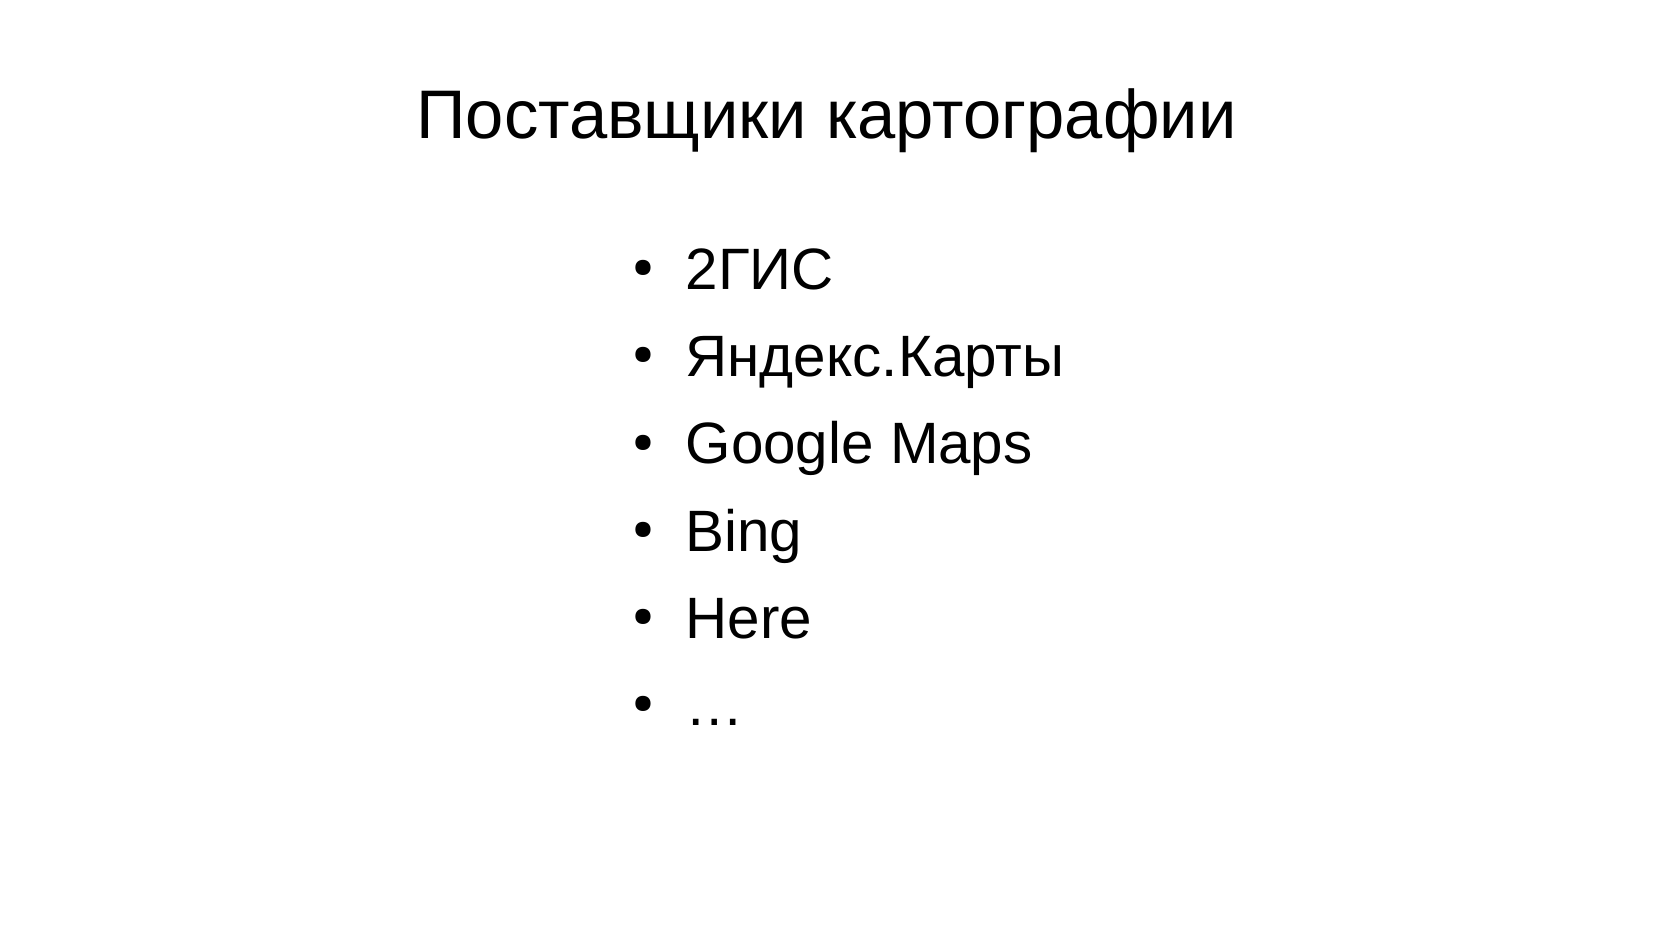

# Поставщики картографии
2ГИС
Яндекс.Карты
Google Maps
Bing
Here
…